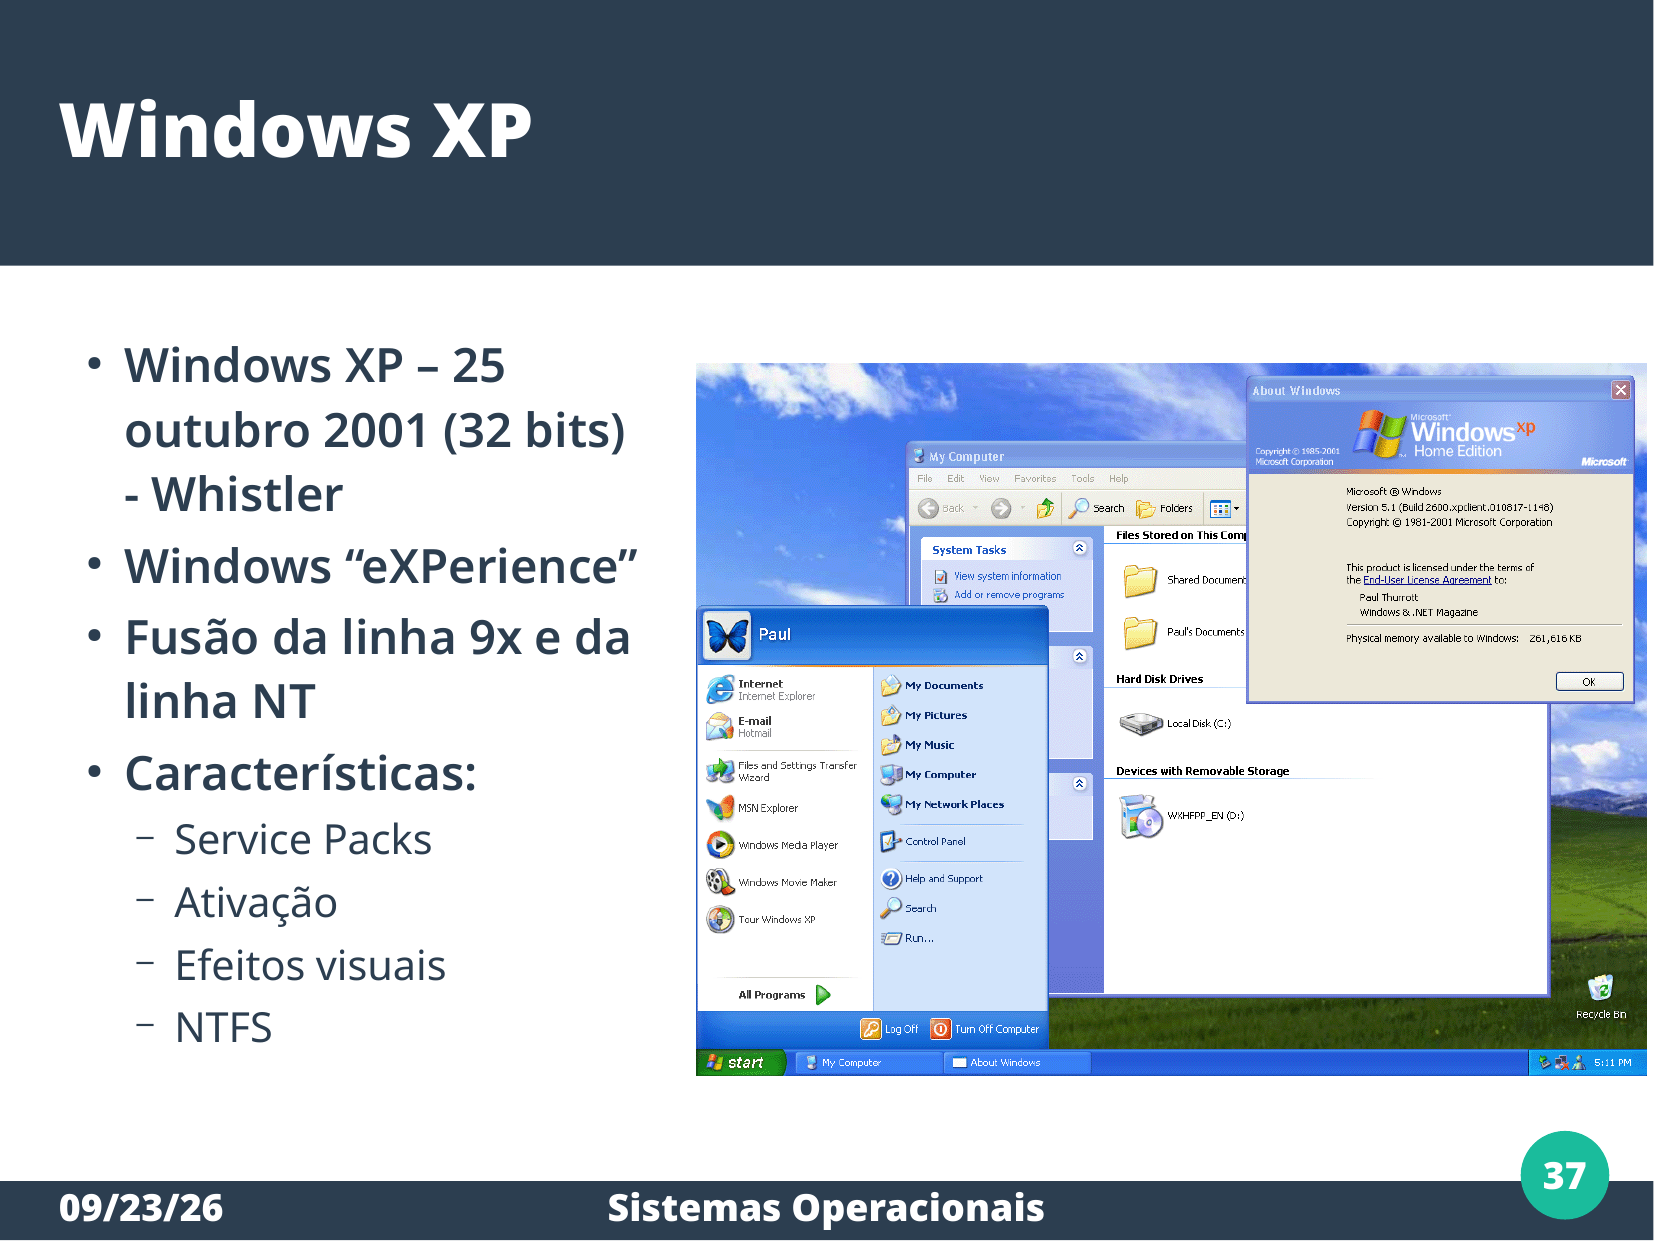

Windows XP
# Windows XP – 25 outubro 2001 (32 bits) - Whistler
Windows “eXPerience”
Fusão da linha 9x e da linha NT
Características:
Service Packs
Ativação
Efeitos visuais
NTFS
37
Sistemas Operacionais